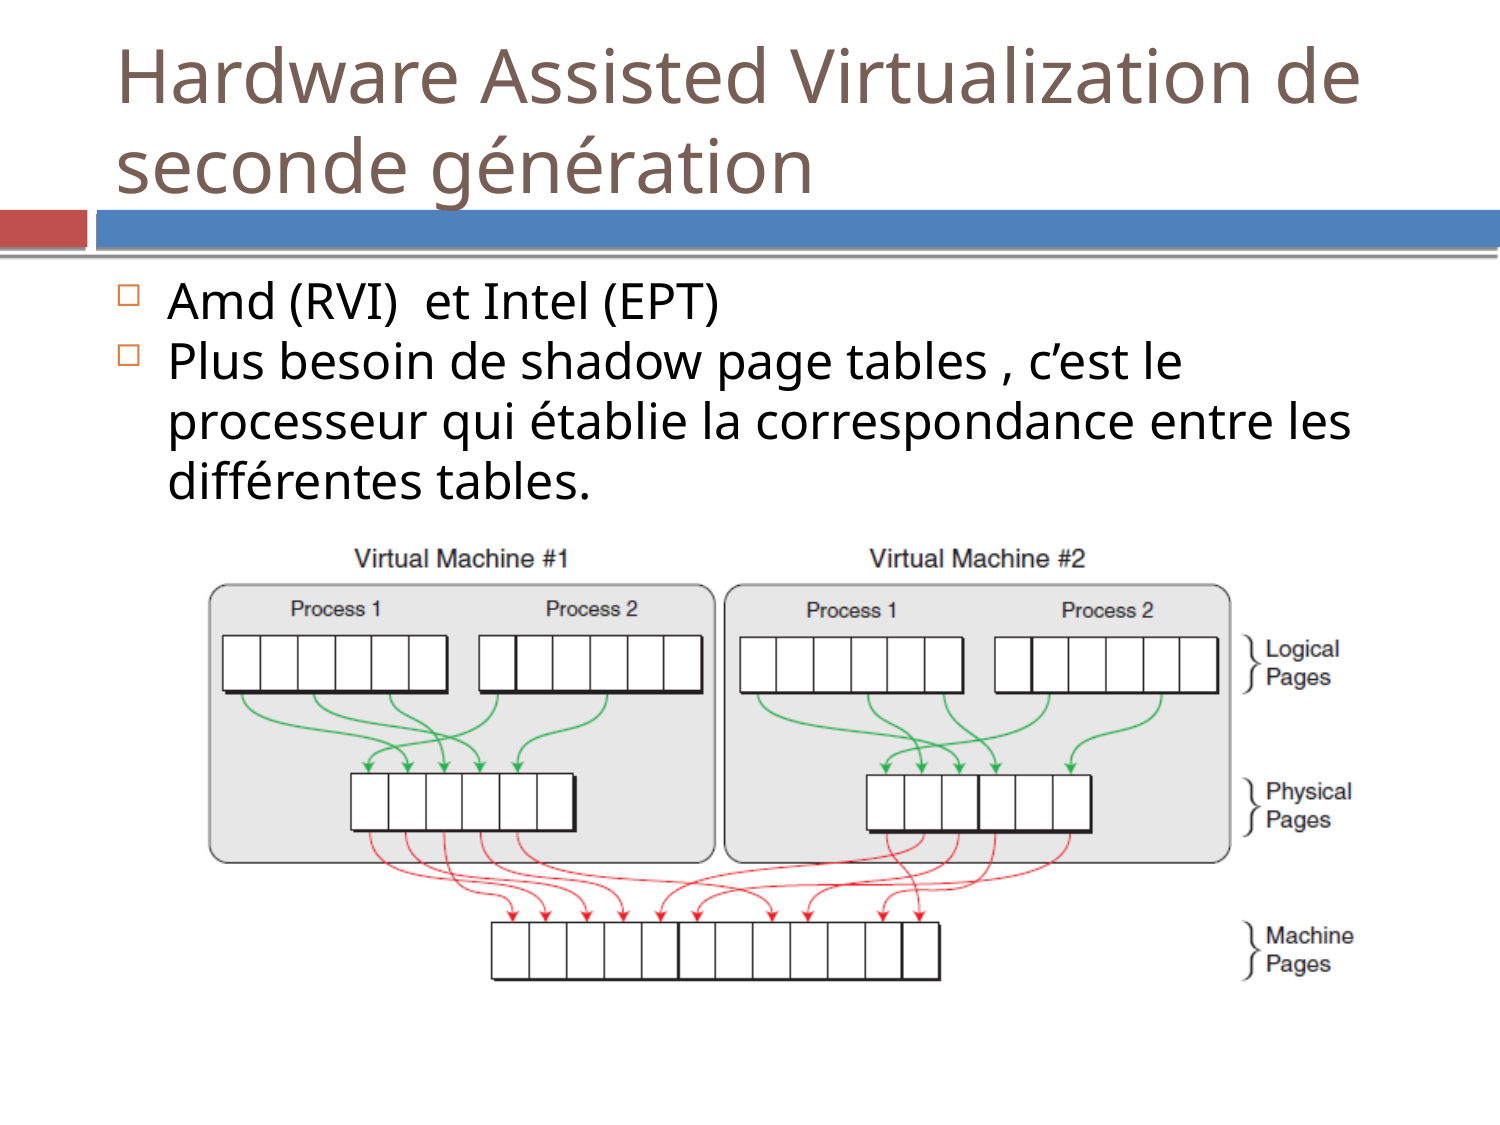

Hardware Assisted Virtualization de seconde génération
Amd (RVI) et Intel (EPT)
Plus besoin de shadow page tables , c’est le processeur qui établie la correspondance entre les différentes tables.